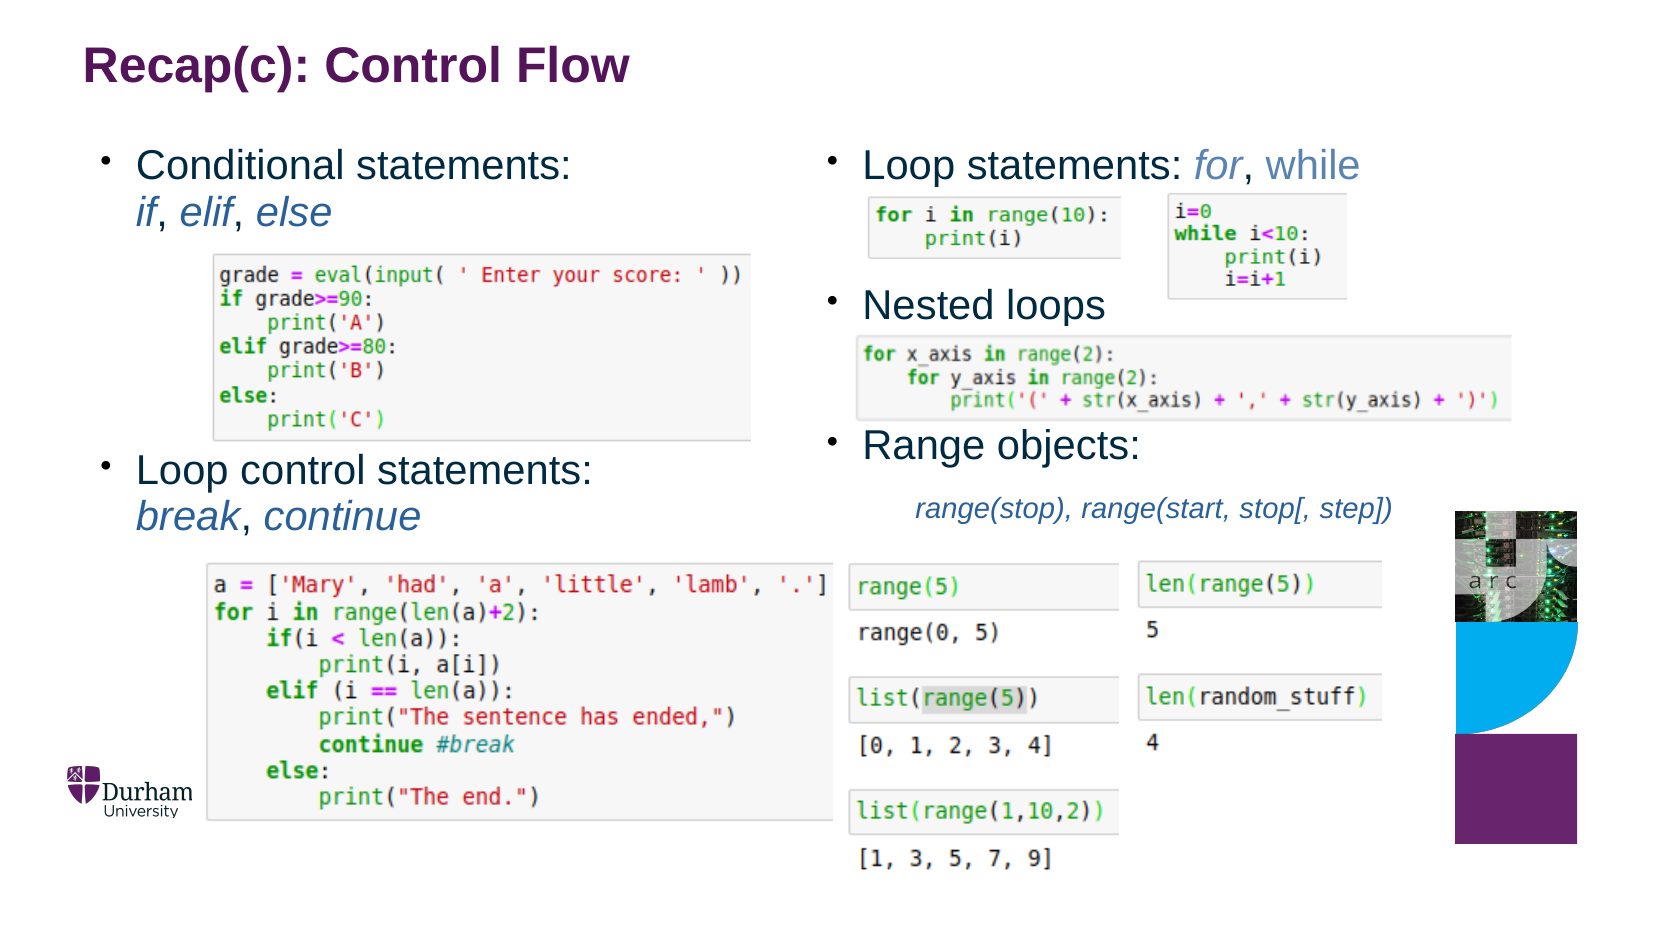

# Recap(c): Control Flow
Conditional statements:
if, elif, else
Loop control statements:
break, continue
Loop statements: for, while
Nested loops
Range objects:
range(stop), range(start, stop[, step])